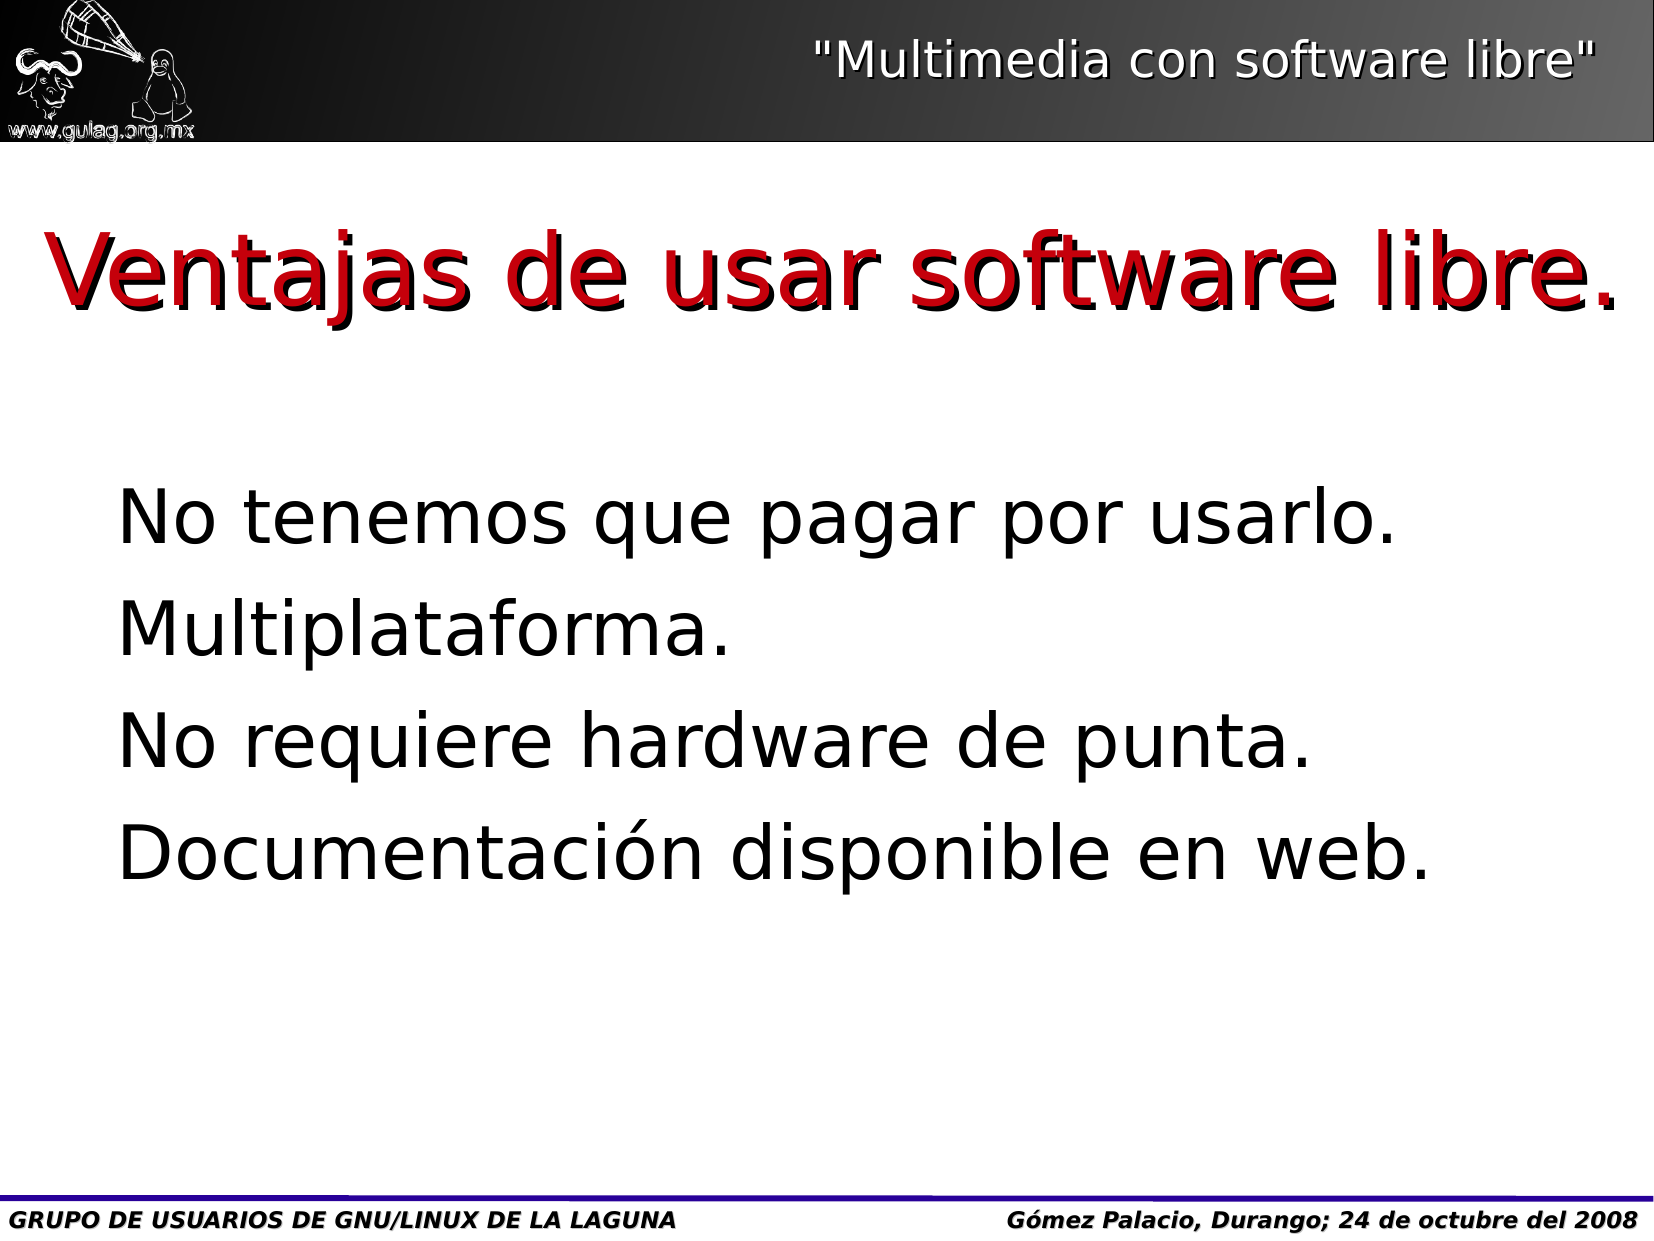

"Multimedia con software libre"
GRUPO DE USUARIOS DE GNU/LINUX DE LA LAGUNA
Gómez Palacio, Durango; 24 de octubre del 2008
Ventajas de usar software libre.
No tenemos que pagar por usarlo.
Multiplataforma.
No requiere hardware de punta.
Documentación disponible en web.